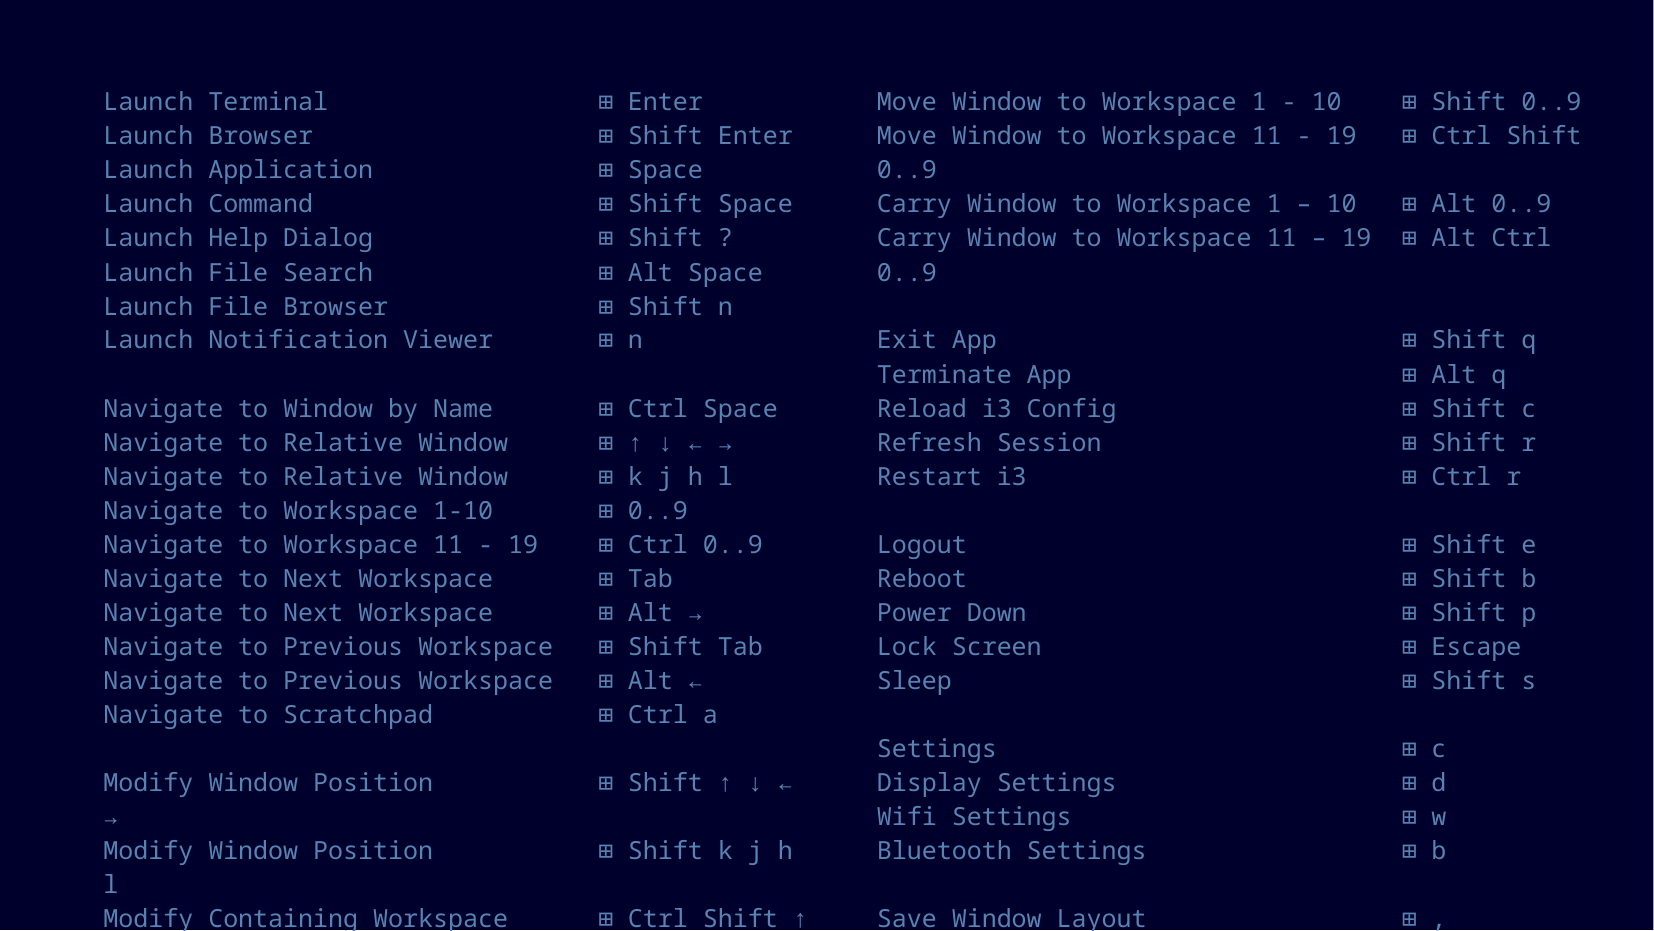

Launch Terminal ⊞ Enter
Launch Browser ⊞ Shift Enter
Launch Application ⊞ Space
Launch Command ⊞ Shift Space
Launch Help Dialog ⊞ Shift ?
Launch File Search ⊞ Alt Space
Launch File Browser ⊞ Shift n
Launch Notification Viewer ⊞ n
Navigate to Window by Name ⊞ Ctrl Space
Navigate to Relative Window ⊞ ↑ ↓ ← →
Navigate to Relative Window ⊞ k j h l
Navigate to Workspace 1-10 ⊞ 0..9
Navigate to Workspace 11 - 19 ⊞ Ctrl 0..9
Navigate to Next Workspace ⊞ Tab
Navigate to Next Workspace ⊞ Alt →
Navigate to Previous Workspace ⊞ Shift Tab
Navigate to Previous Workspace ⊞ Alt ←
Navigate to Scratchpad ⊞ Ctrl a
Modify Window Position ⊞ Shift ↑ ↓ ← →
Modify Window Position ⊞ Shift k j h l
Modify Containing Workspace ⊞ Ctrl Shift ↑ ↓ ← →
Modify Next Window Orientation ⊞ Backspace
Modify Window Fullscreen Toggle ⊞ f
Modify Window Floating Toggle ⊞ Shift f
Move Focused Window to Scratch ⊞ Ctrl m
Modify Tile/Float Focus Toggle ⊞ Shift t
Modify Window Layout Mode ⊞ t
Move Window to Workspace 1 - 10 ⊞ Shift 0..9
Move Window to Workspace 11 - 19 ⊞ Ctrl Shift 0..9
Carry Window to Workspace 1 – 10 ⊞ Alt 0..9
Carry Window to Workspace 11 – 19 ⊞ Alt Ctrl 0..9
Exit App ⊞ Shift q
Terminate App ⊞ Alt q
Reload i3 Config ⊞ Shift c
Refresh Session ⊞ Shift r
Restart i3 ⊞ Ctrl r
Logout ⊞ Shift e
Reboot ⊞ Shift b
Power Down ⊞ Shift p
Lock Screen ⊞ Escape
Sleep ⊞ Shift s
Settings ⊞ c
Display Settings ⊞ d
Wifi Settings ⊞ w
Bluetooth Settings ⊞ b
Save Window Layout ⊞ ,
Load Window Layout ⊞ .
Toggle Bar ⊞ i
Enter Resize Mode ⊞ r
Exit Resize Mode Enter or Escape